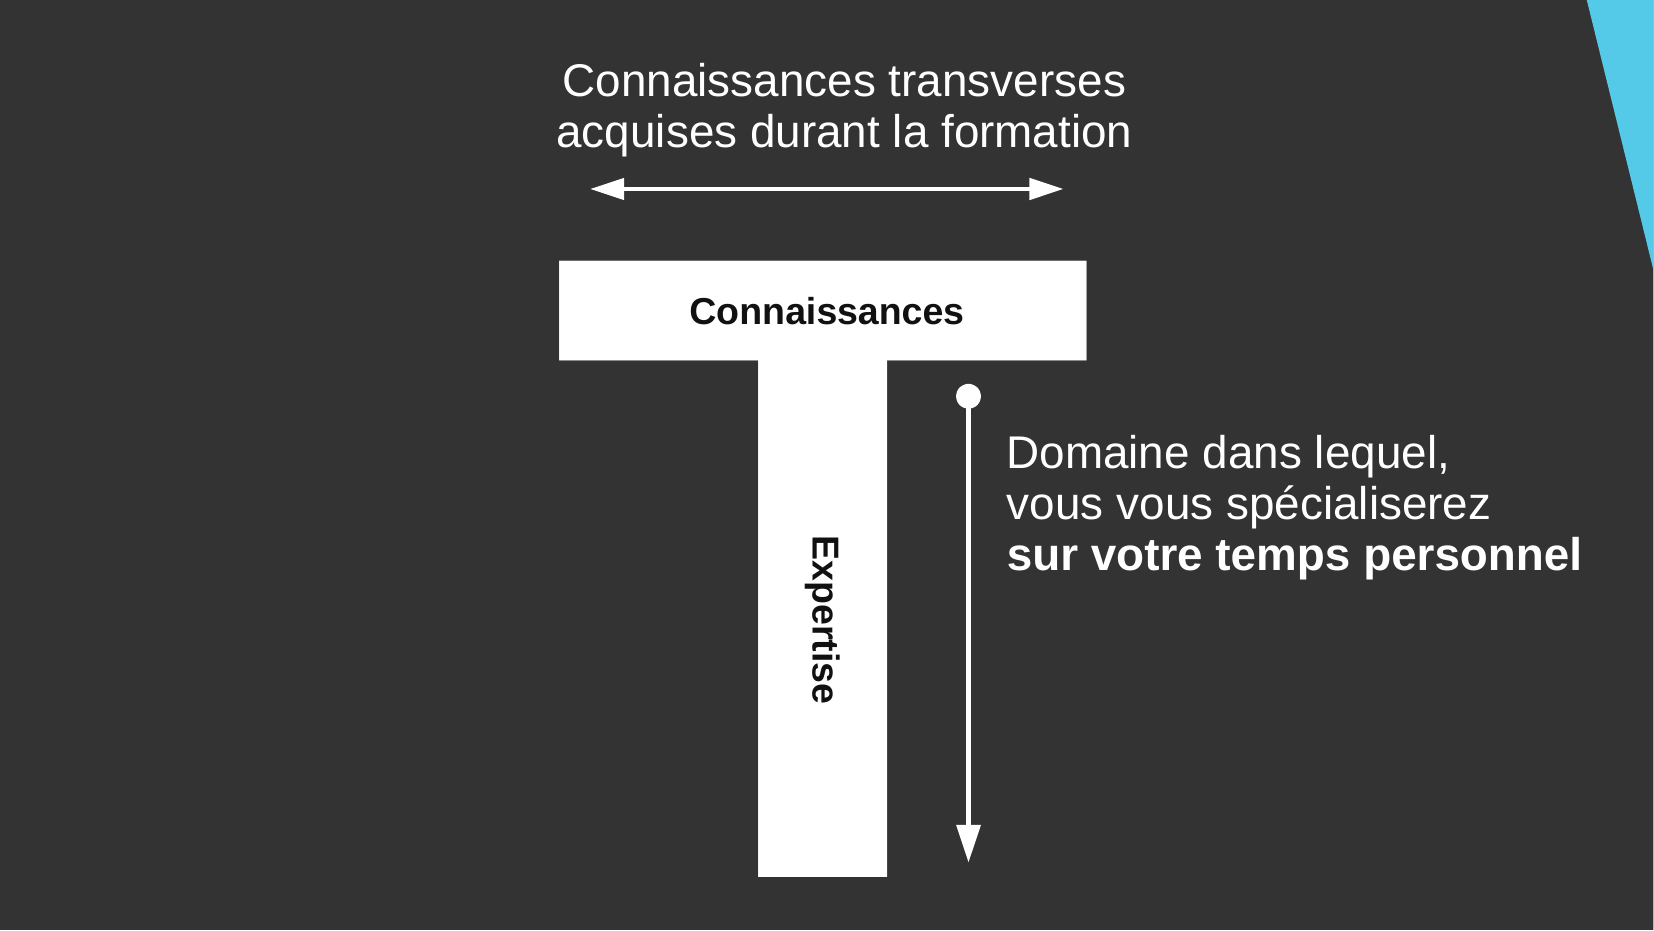

Connaissances transverses acquises durant la formation
T
Connaissances
Domaine dans lequel,
vous vous spécialiserez
sur votre temps personnel
Expertise